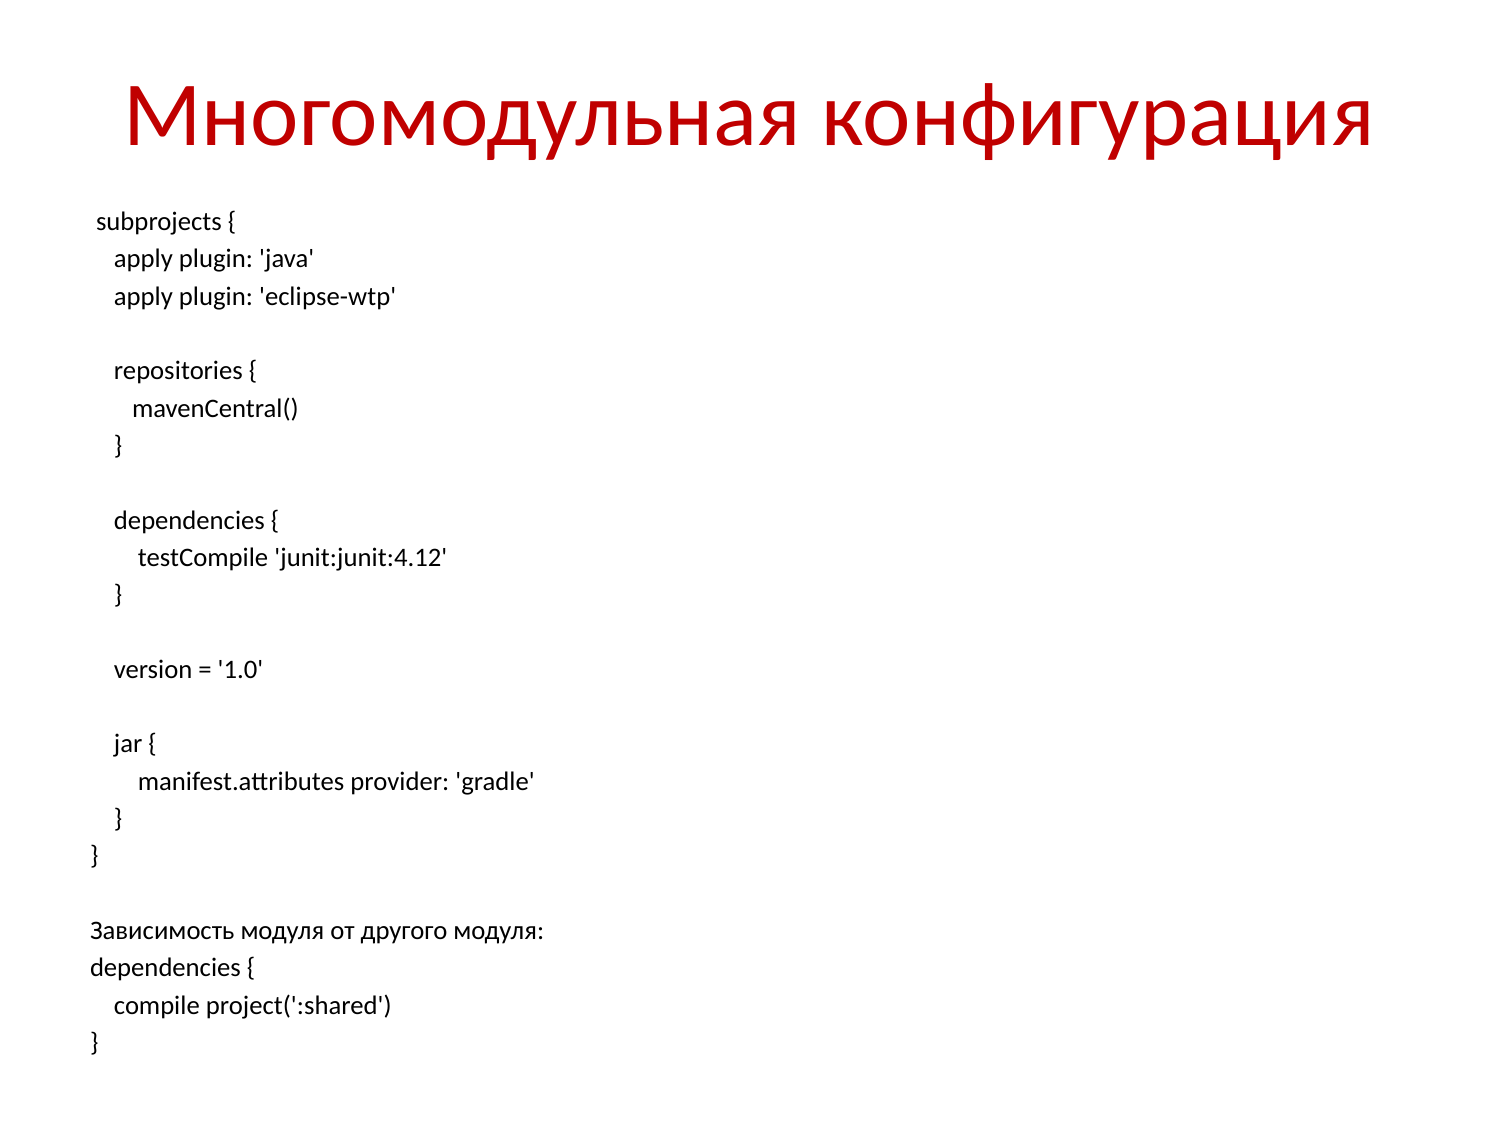

# Многомодульная конфигурация
 subprojects {
 apply plugin: 'java'
 apply plugin: 'eclipse-wtp'
 repositories {
 mavenCentral()
 }
 dependencies {
 testCompile 'junit:junit:4.12'
 }
 version = '1.0'
 jar {
 manifest.attributes provider: 'gradle'
 }
}
Зависимость модуля от другого модуля:
dependencies {
 compile project(':shared')
}